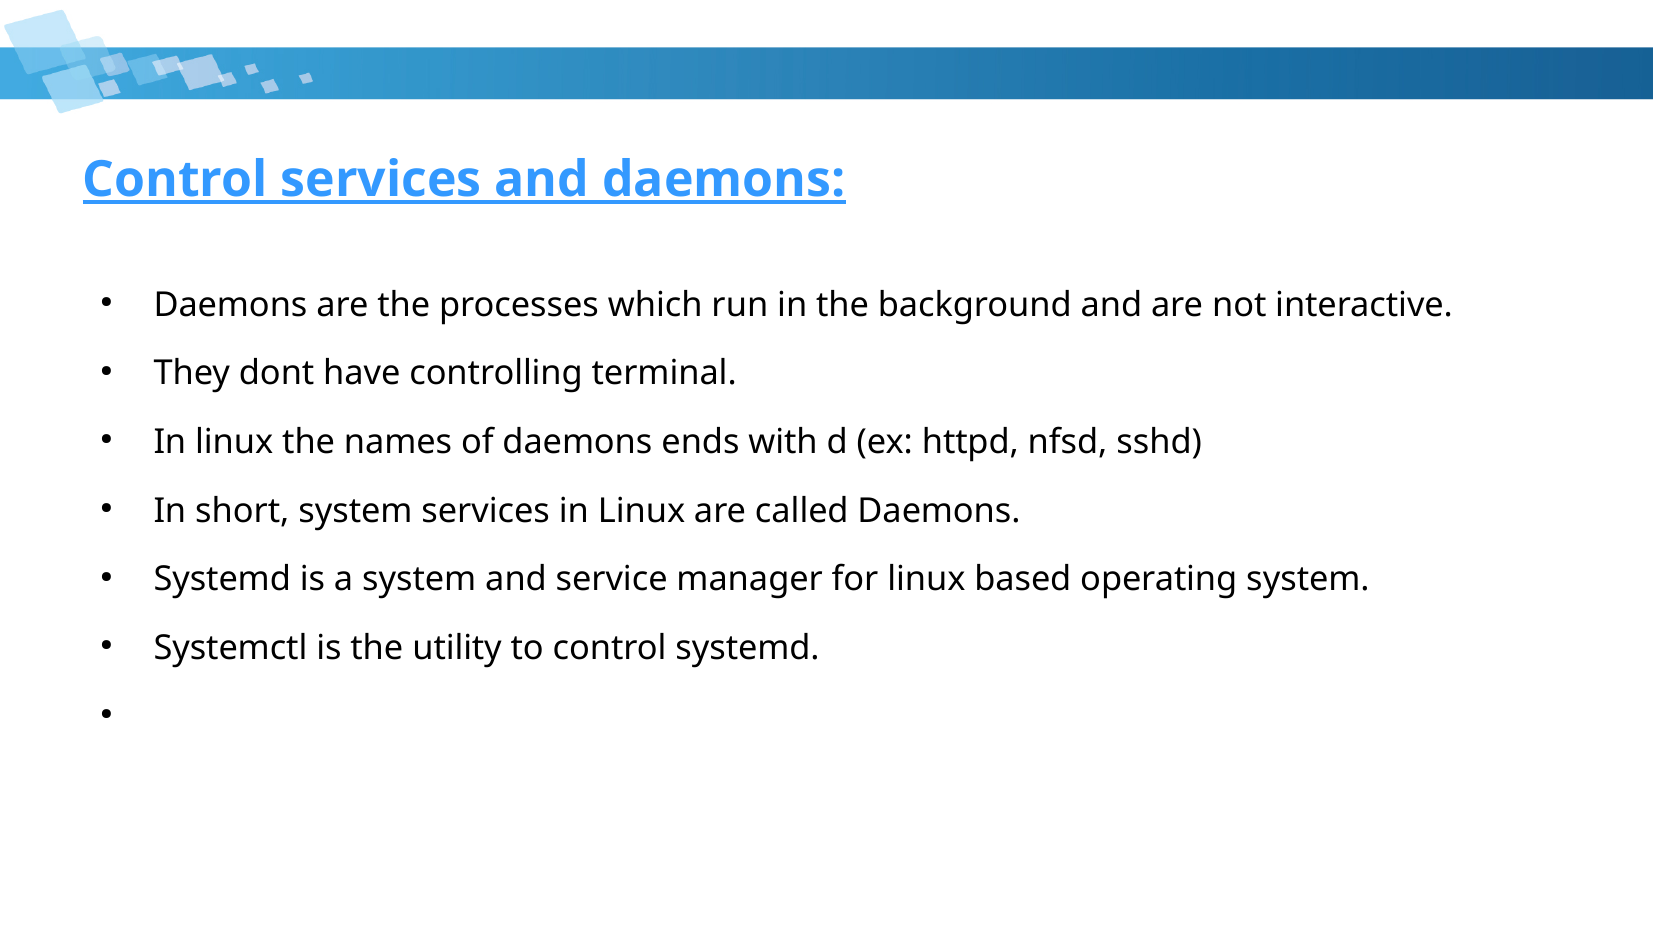

# Control services and daemons:
Daemons are the processes which run in the background and are not interactive.
They dont have controlling terminal.
In linux the names of daemons ends with d (ex: httpd, nfsd, sshd)
In short, system services in Linux are called Daemons.
Systemd is a system and service manager for linux based operating system.
Systemctl is the utility to control systemd.